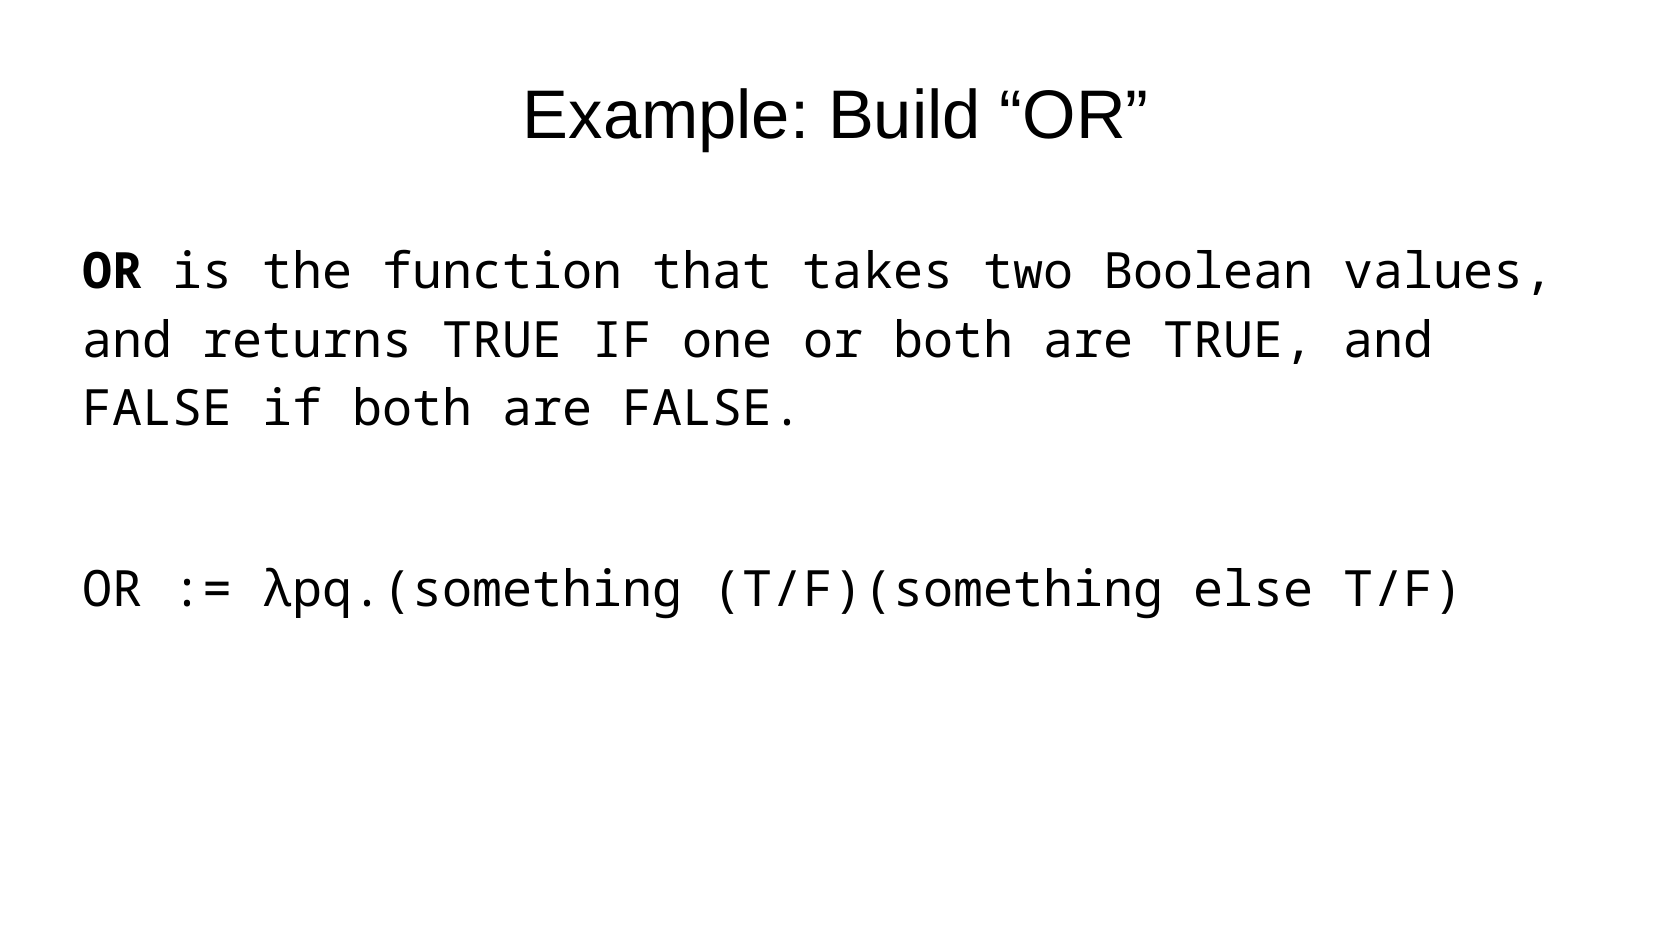

# Example: Build “OR”
OR is the function that takes two Boolean values, and returns TRUE IF one or both are TRUE, and FALSE if both are FALSE.
OR := λpq.(something (T/F)(something else T/F)